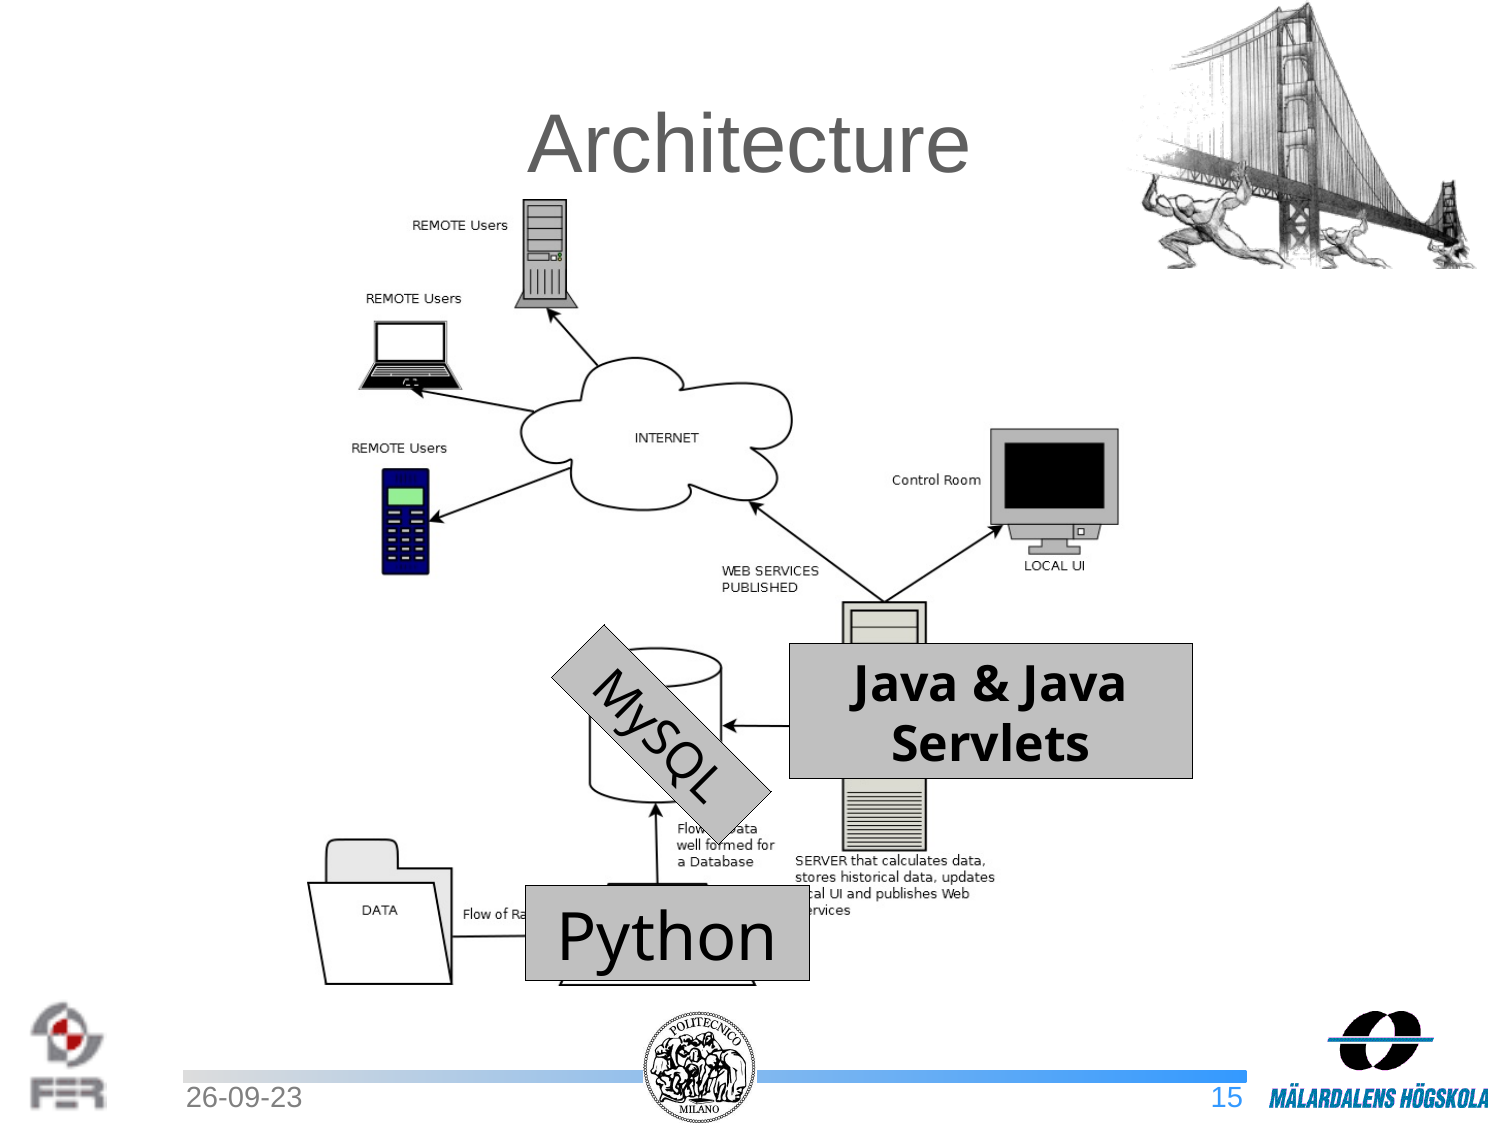

# Architecture
Java & Java Servlets
MySQL
Python
26-08-21